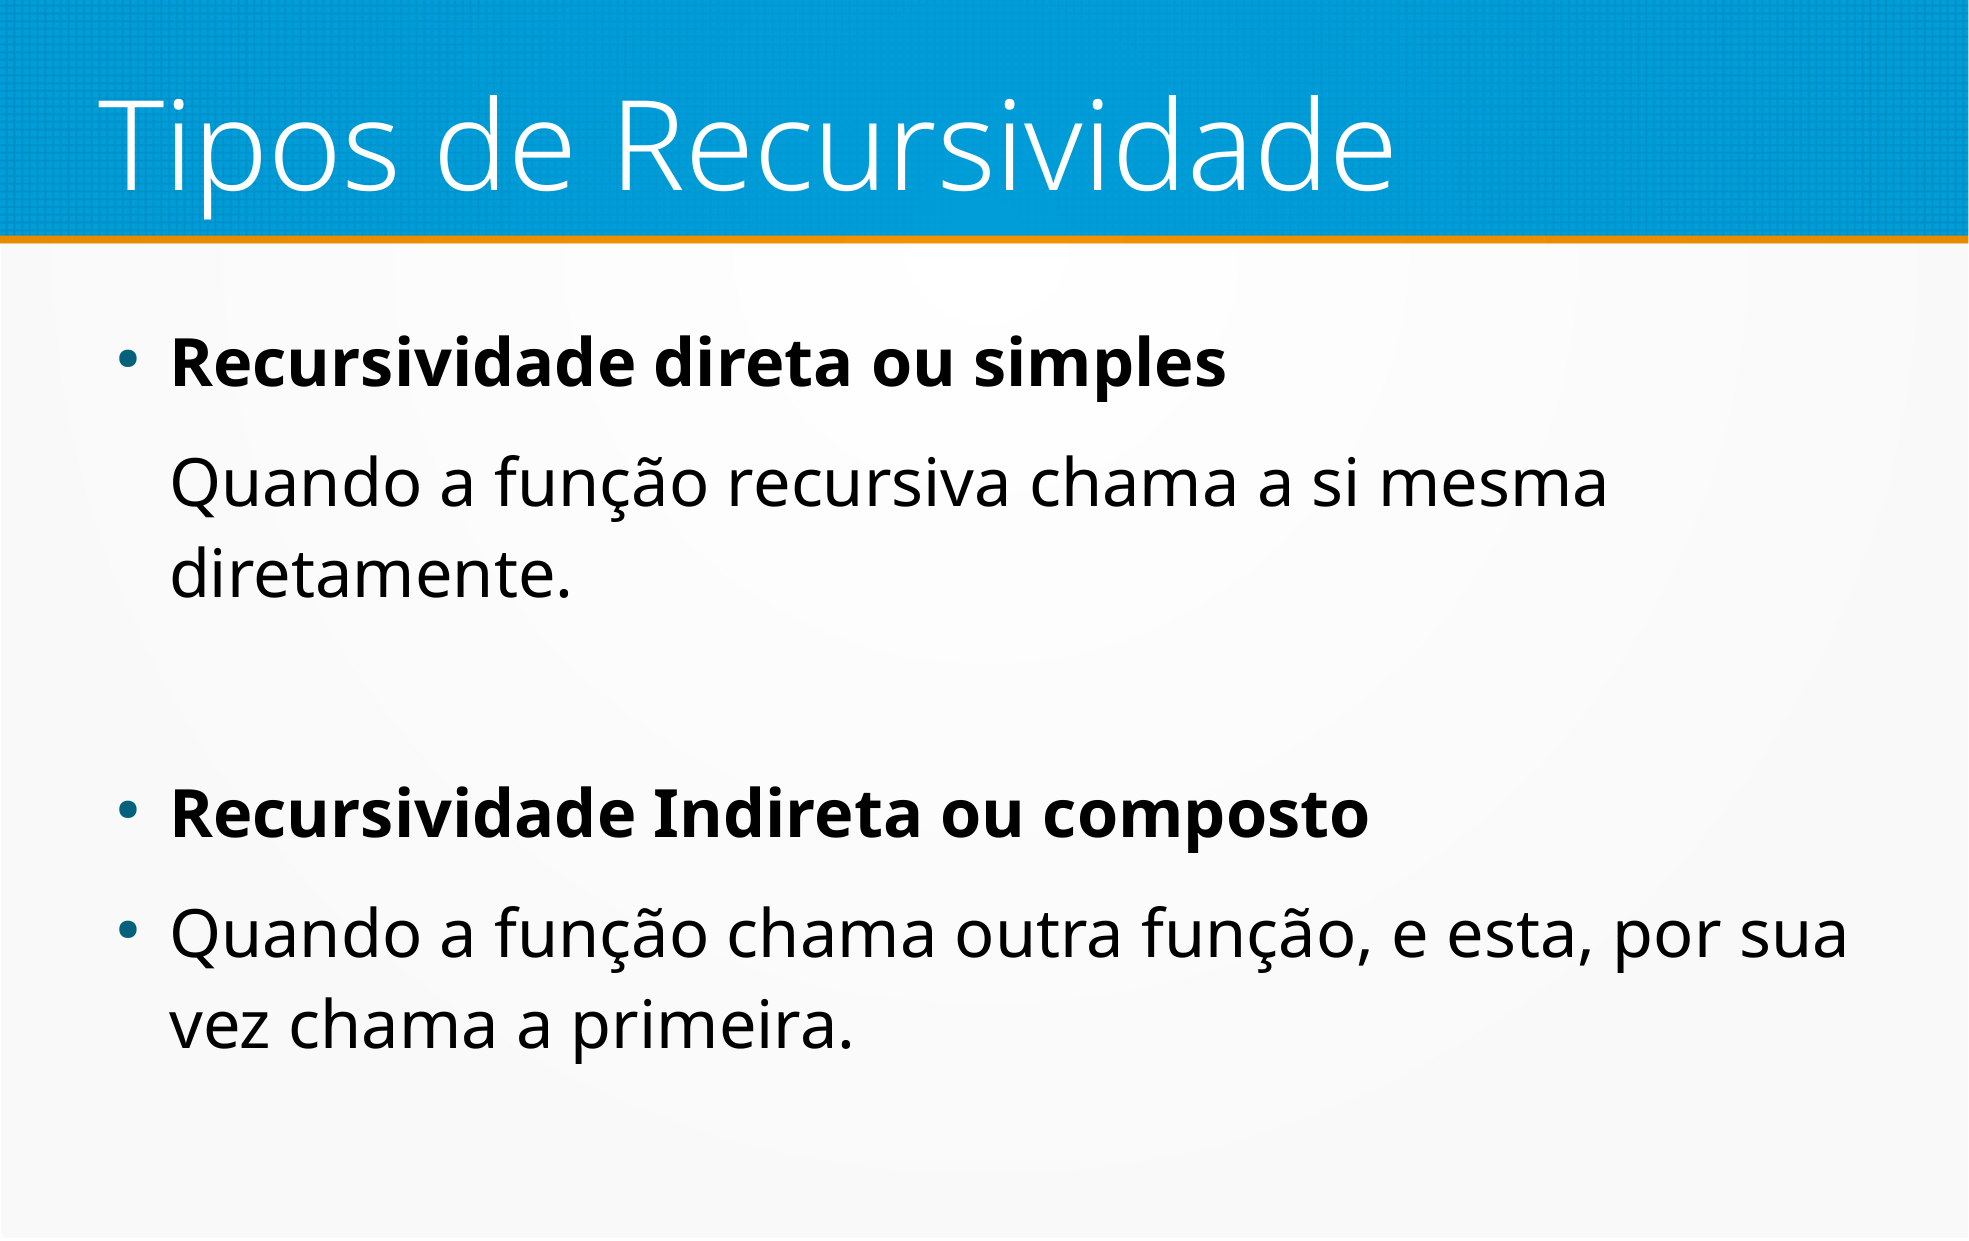

# Tipos de Recursividade
Recursividade direta ou simples
Quando a função recursiva chama a si mesma diretamente.
Recursividade Indireta ou composto
Quando a função chama outra função, e esta, por sua vez chama a primeira.